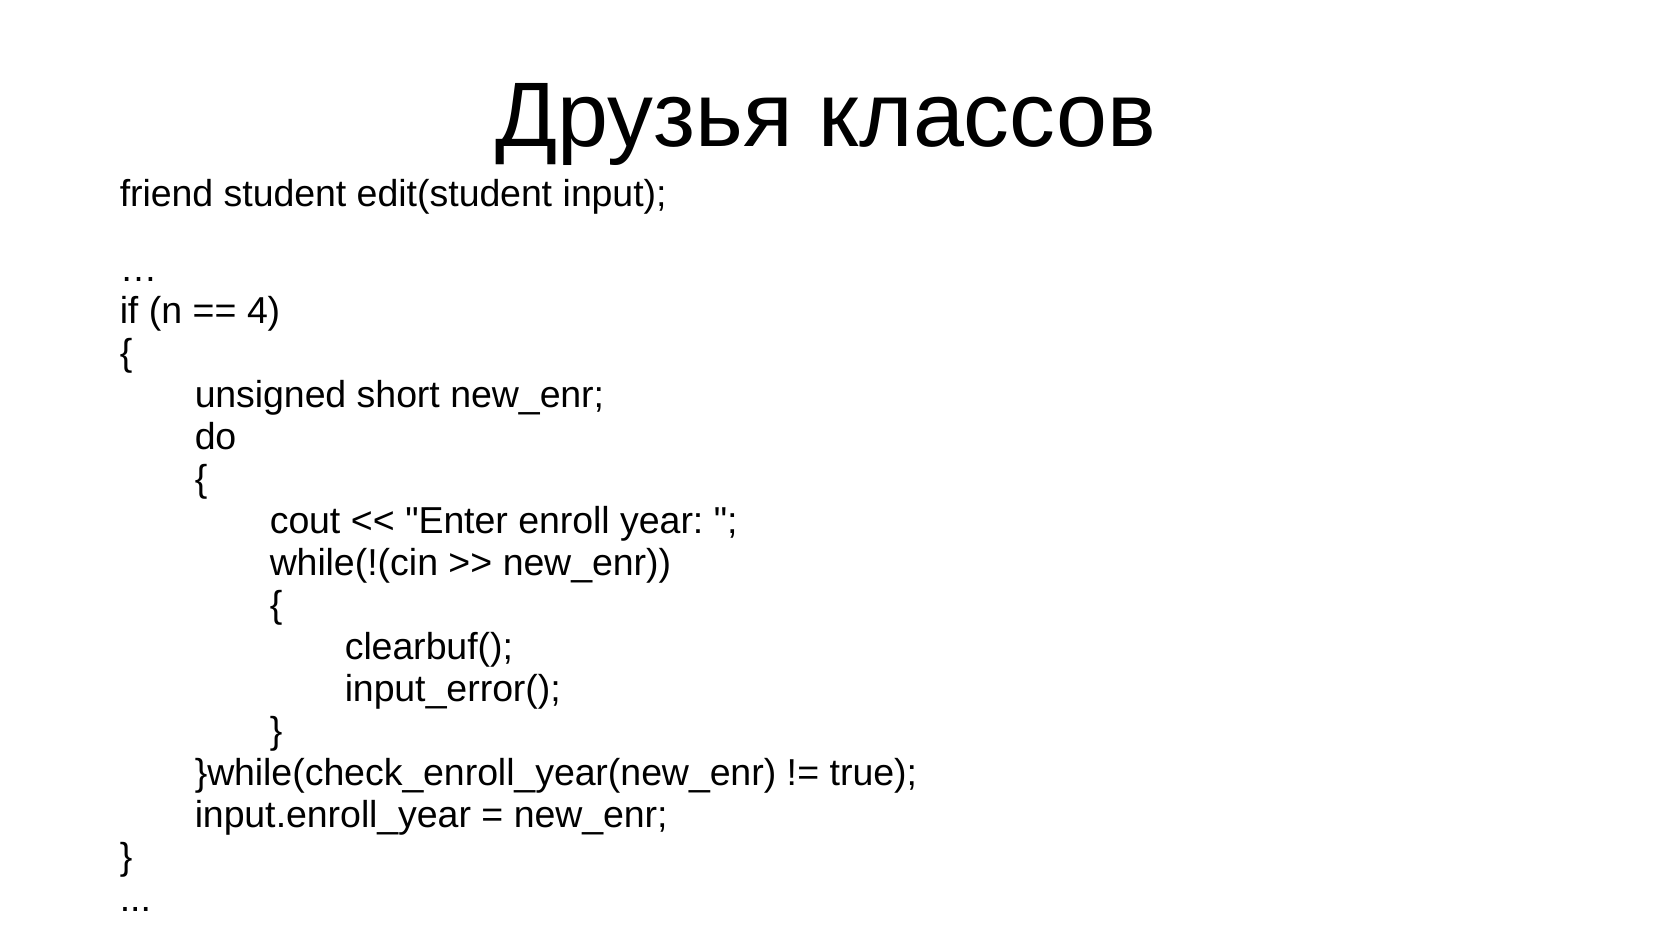

# Друзья классов
		friend student edit(student input);
		…
		if (n == 4)
		{
			unsigned short new_enr;
			do
			{
				cout << "Enter enroll year: ";
				while(!(cin >> new_enr))
				{
					clearbuf();
					input_error();
				}
			}while(check_enroll_year(new_enr) != true);
			input.enroll_year = new_enr;
		}
		...